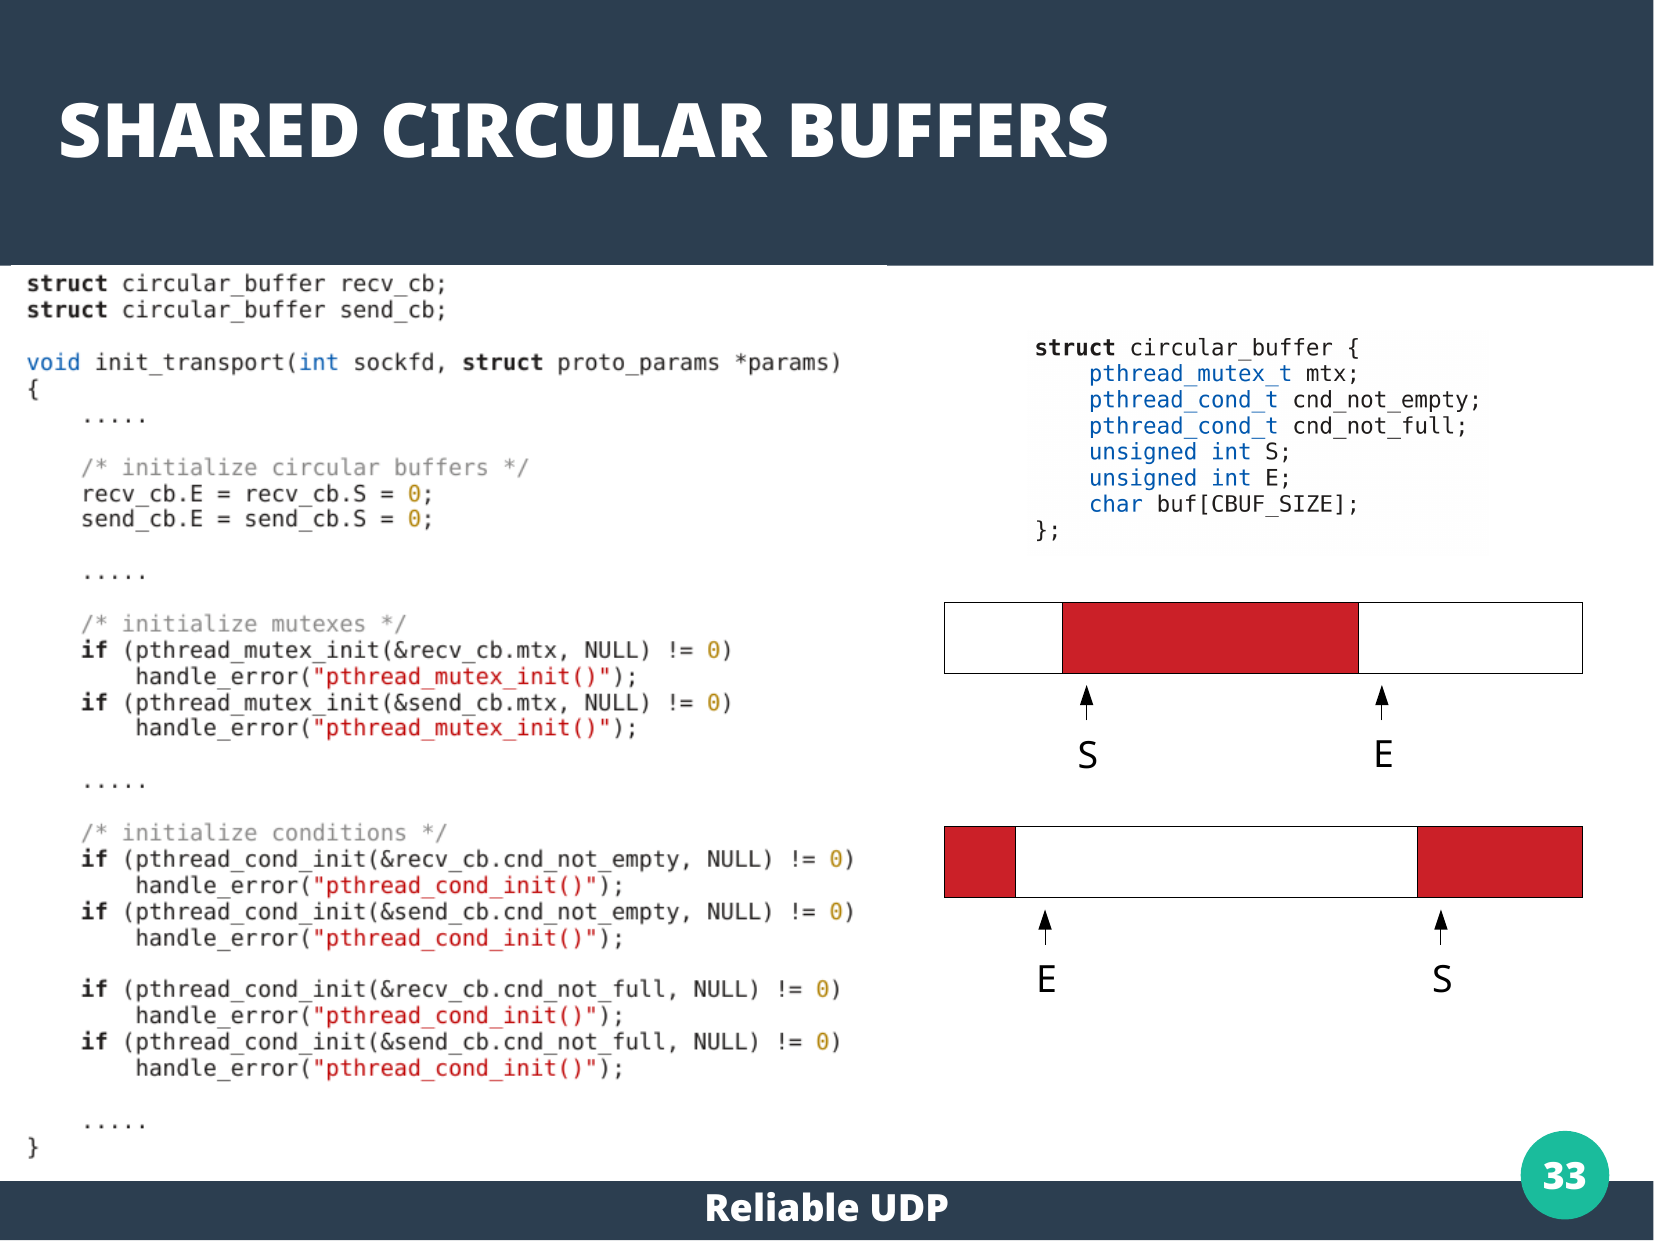

# SHARED CIRCULAR BUFFERS
E
S
E
S
33
Reliable UDP